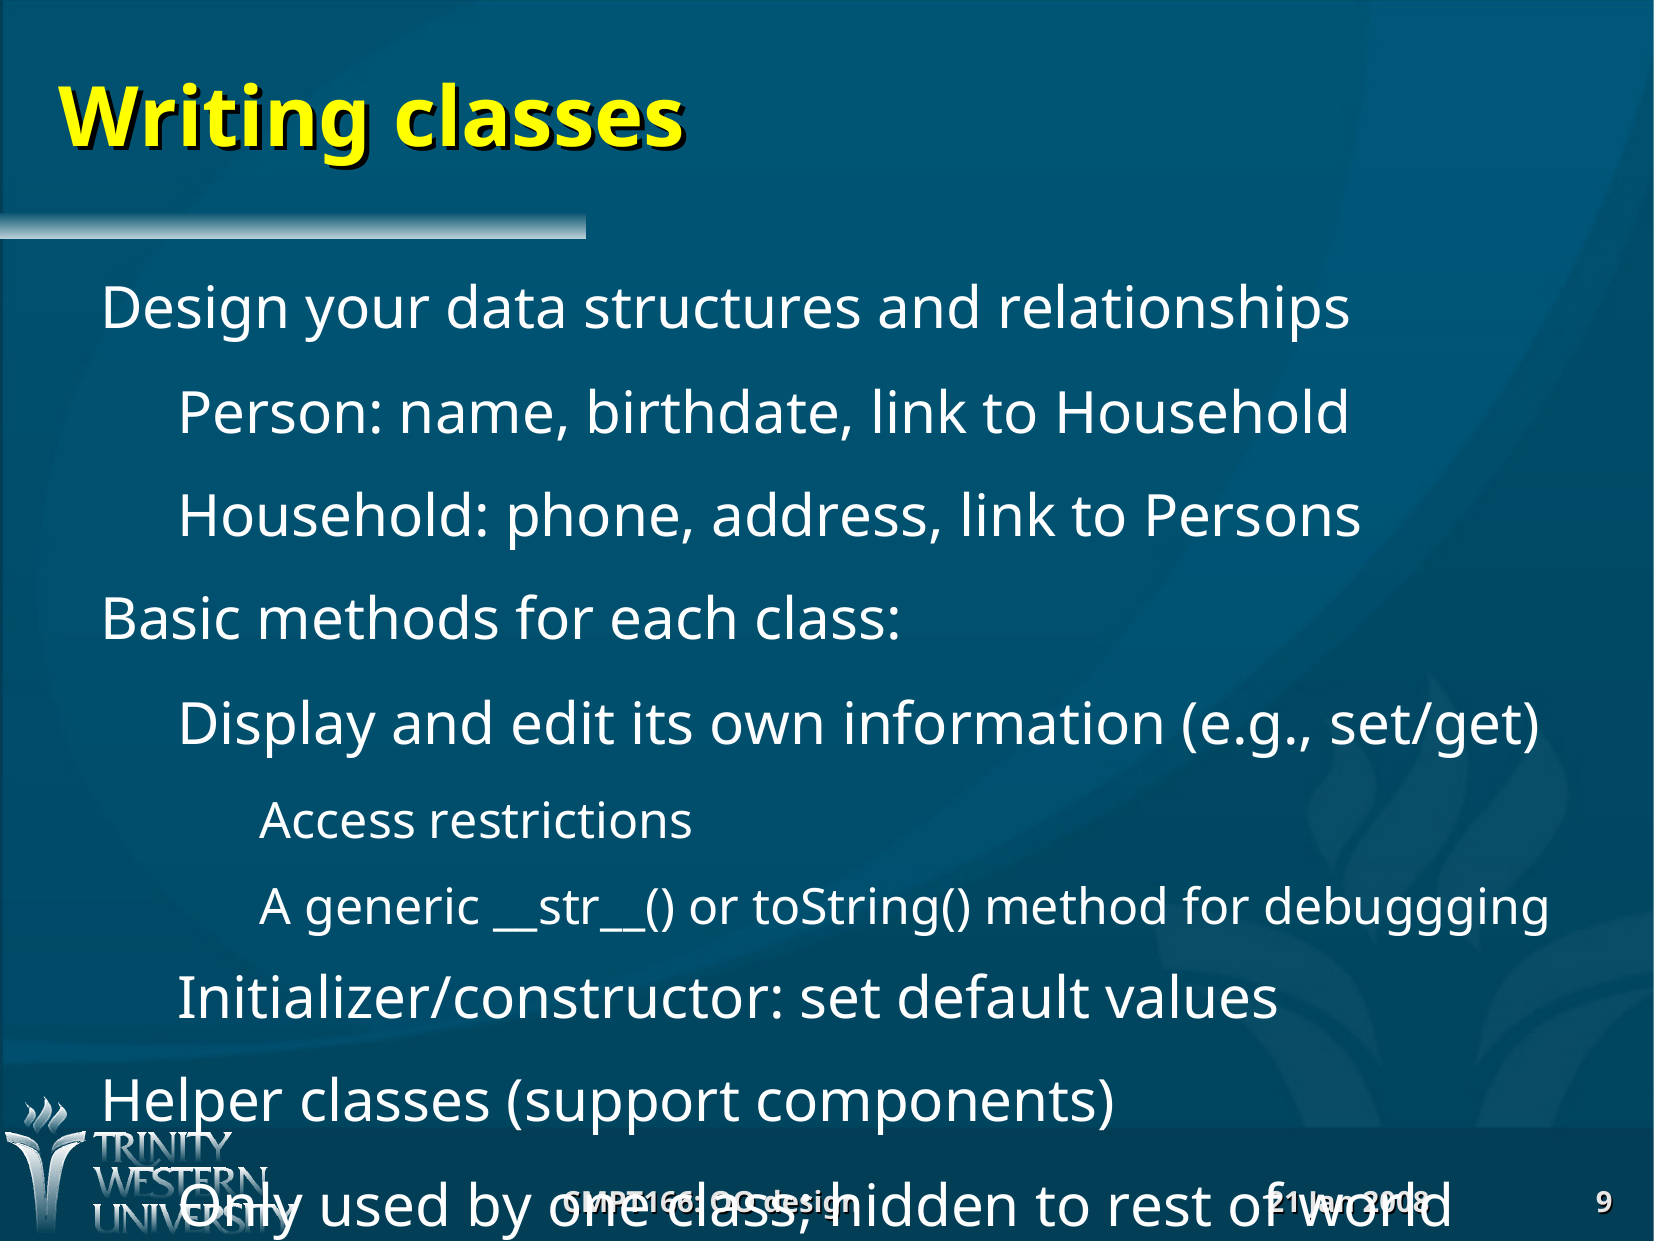

# Writing classes
Design your data structures and relationships
Person: name, birthdate, link to Household
Household: phone, address, link to Persons
Basic methods for each class:
Display and edit its own information (e.g., set/get)
Access restrictions
A generic __str__() or toString() method for debuggging
Initializer/constructor: set default values
Helper classes (support components)
Only used by one class; hidden to rest of world
CMPT166: OO design
21 Jan 2008
9